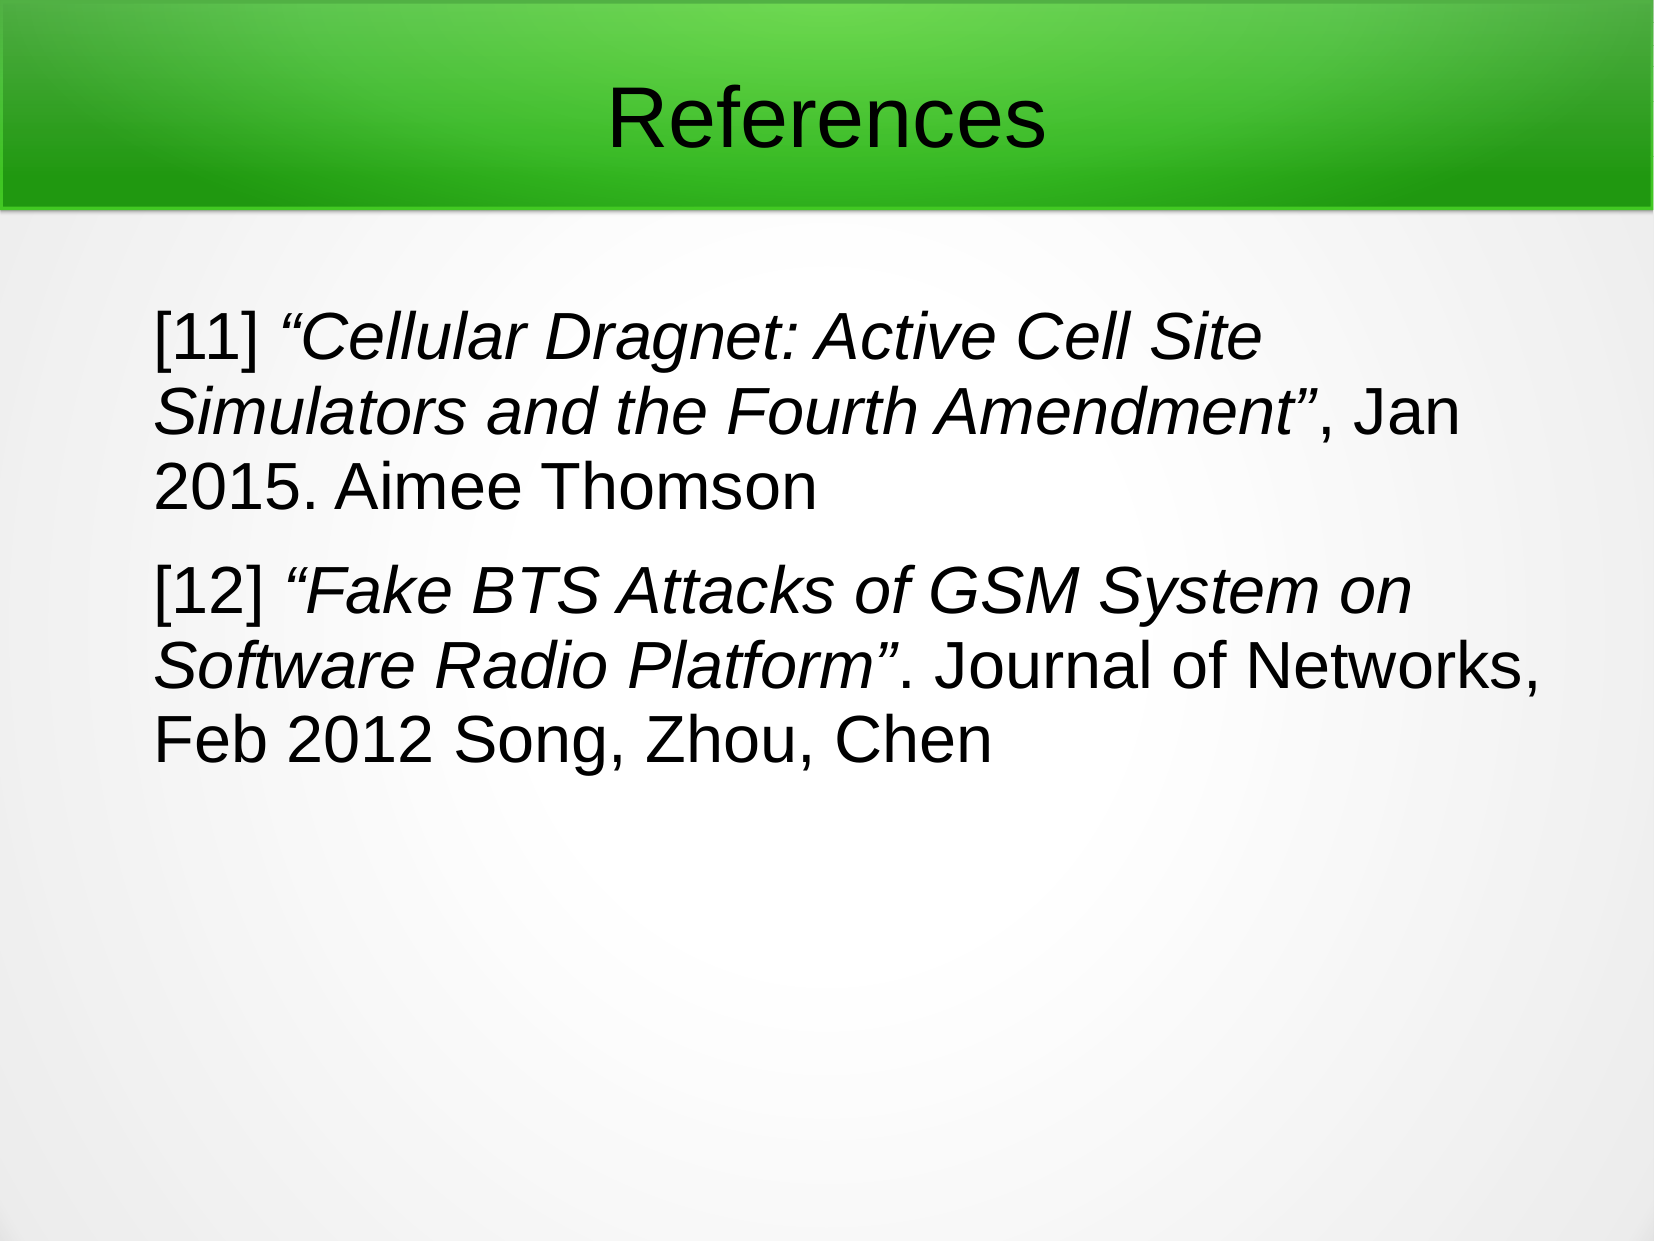

# References
[11] “Cellular Dragnet: Active Cell Site Simulators and the Fourth Amendment”, Jan 2015. Aimee Thomson
[12] “Fake BTS Attacks of GSM System on Software Radio Platform”. Journal of Networks, Feb 2012 Song, Zhou, Chen